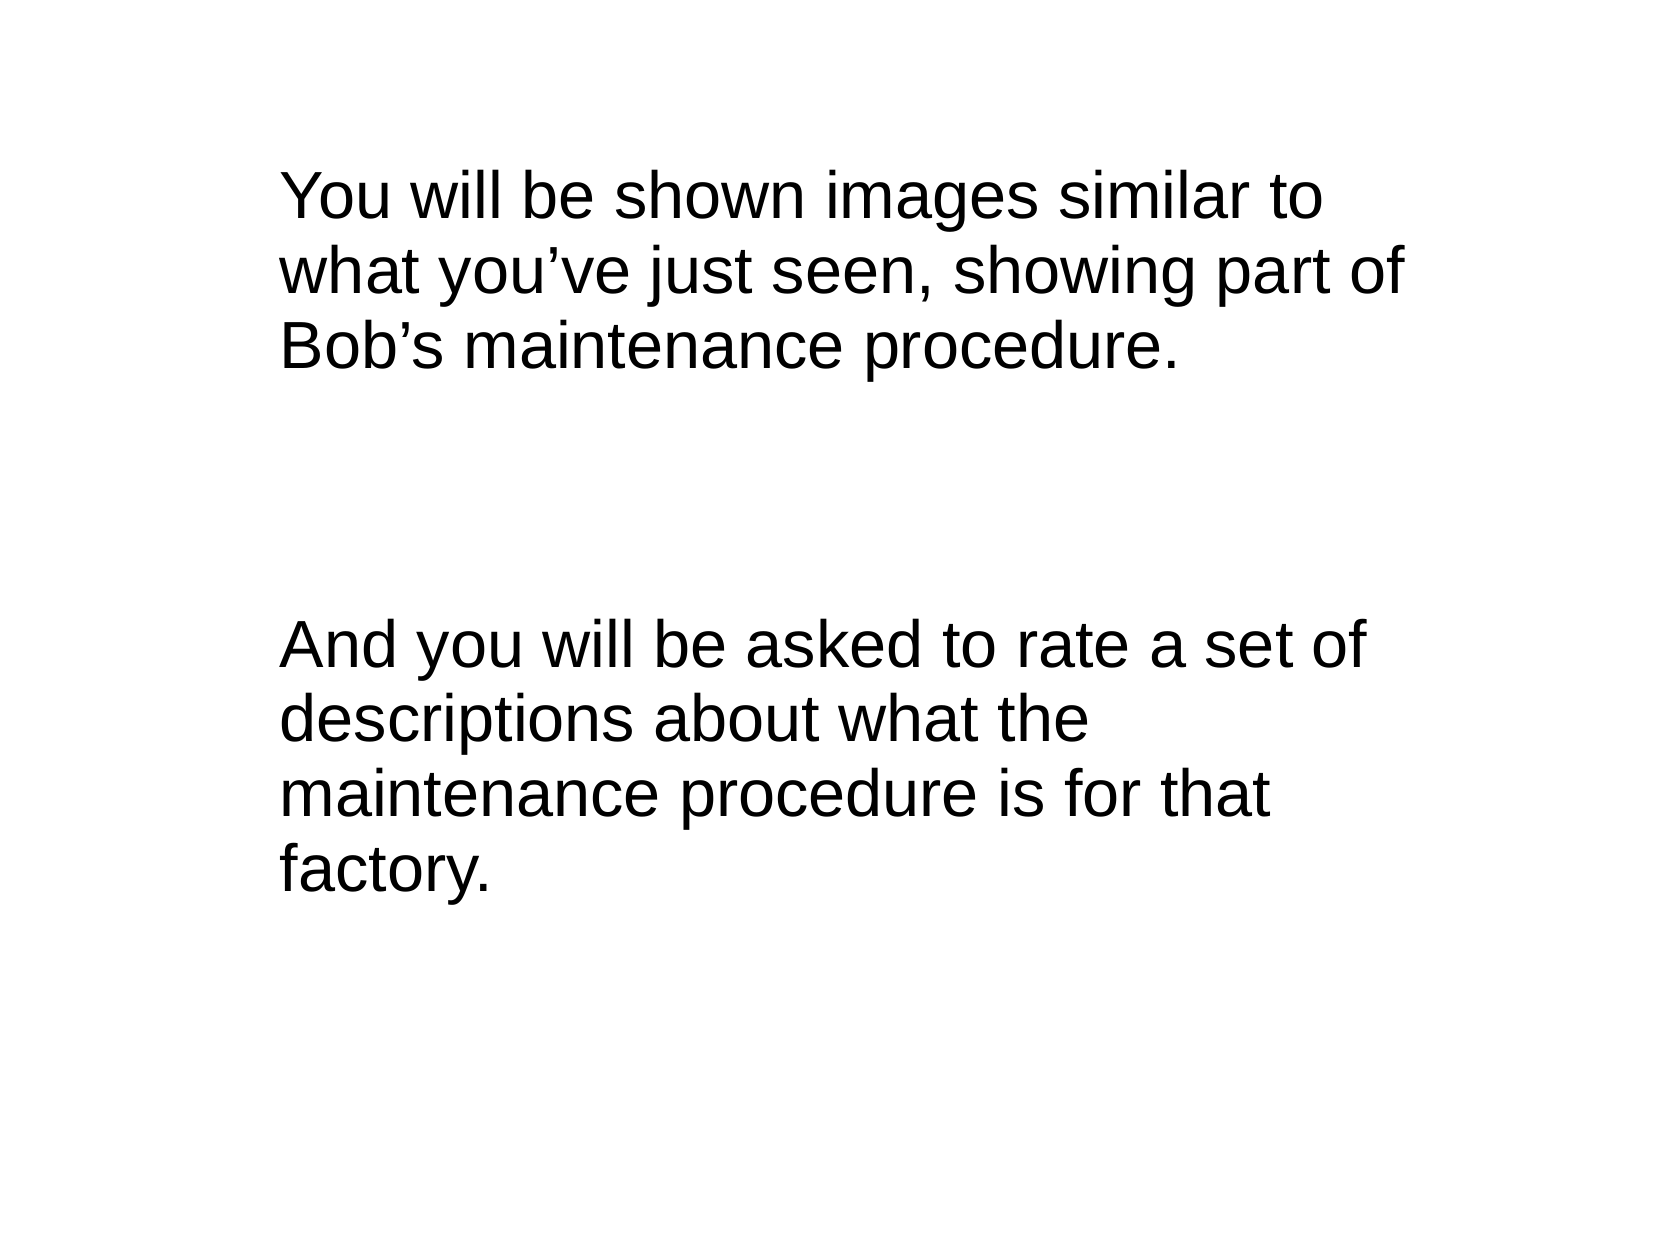

You will be shown images similar to what you’ve just seen, showing part of Bob’s maintenance procedure.
And you will be asked to rate a set of descriptions about what the maintenance procedure is for that factory.